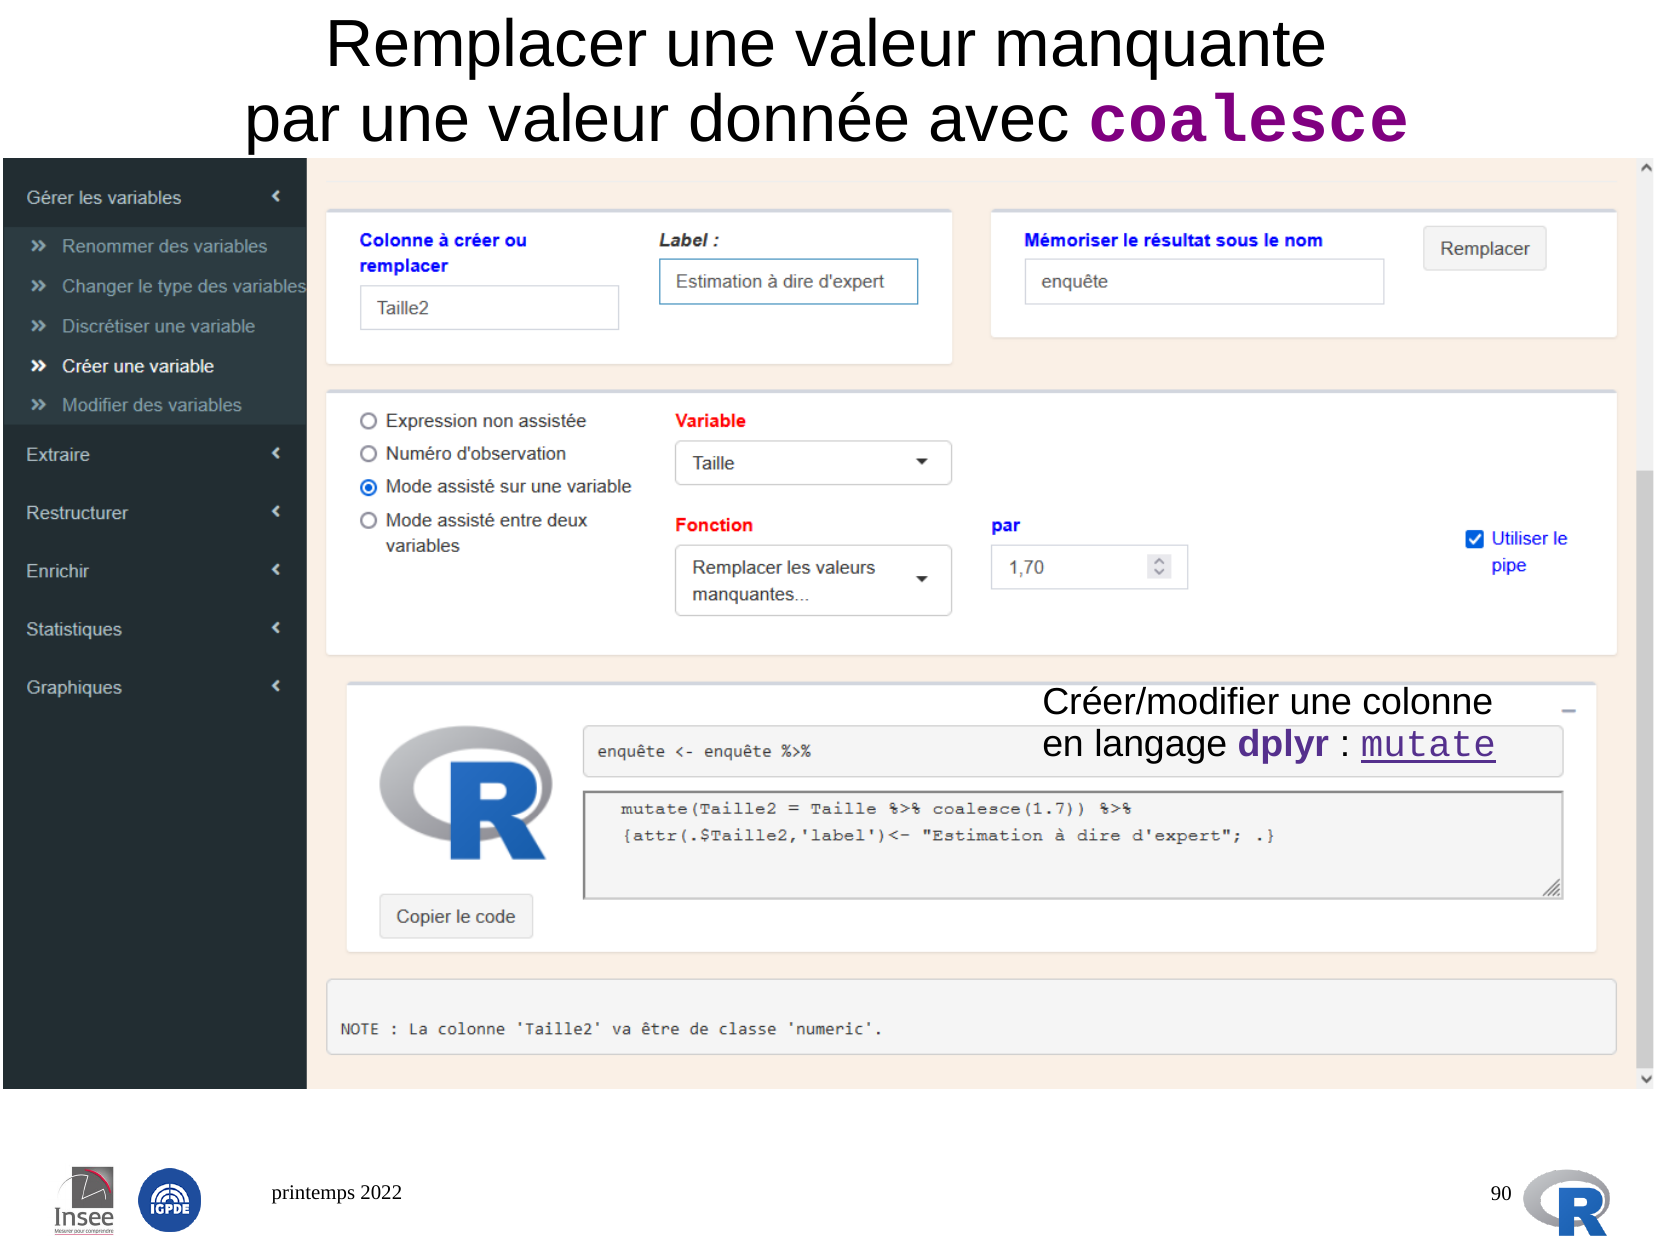

# Remplacer une valeur manquante par une valeur donnée avec coalesce
Créer/modifier une colonne
en langage dplyr : mutate
printemps 2022
90